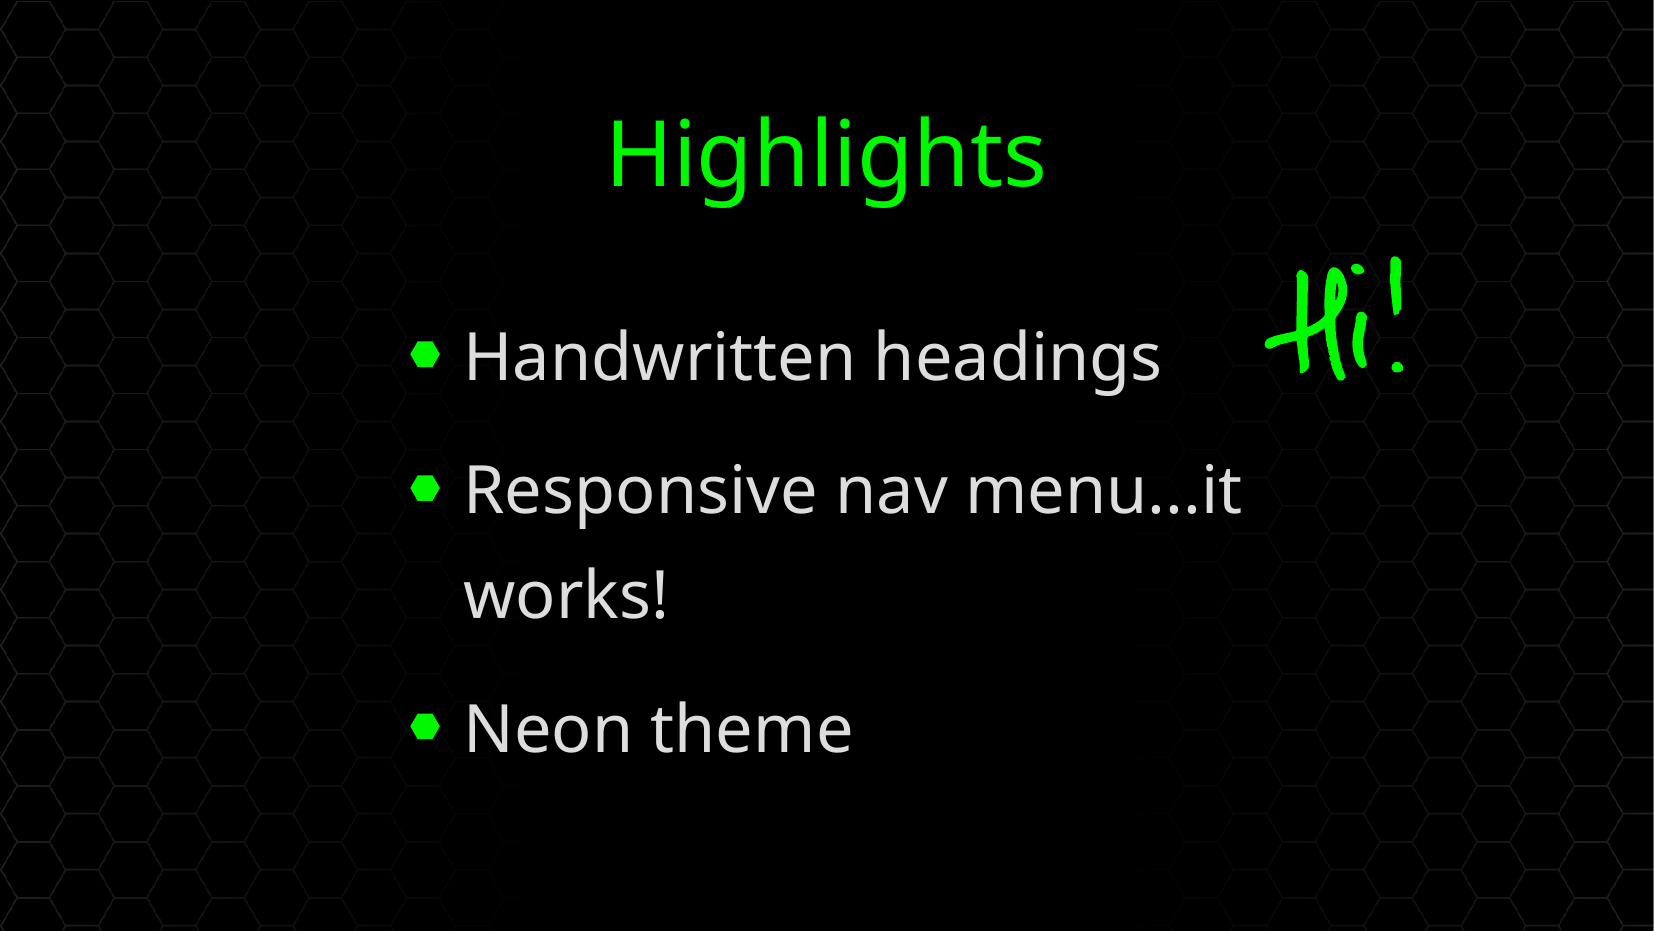

# Highlights
Handwritten headings
Responsive nav menu...it works!
Neon theme